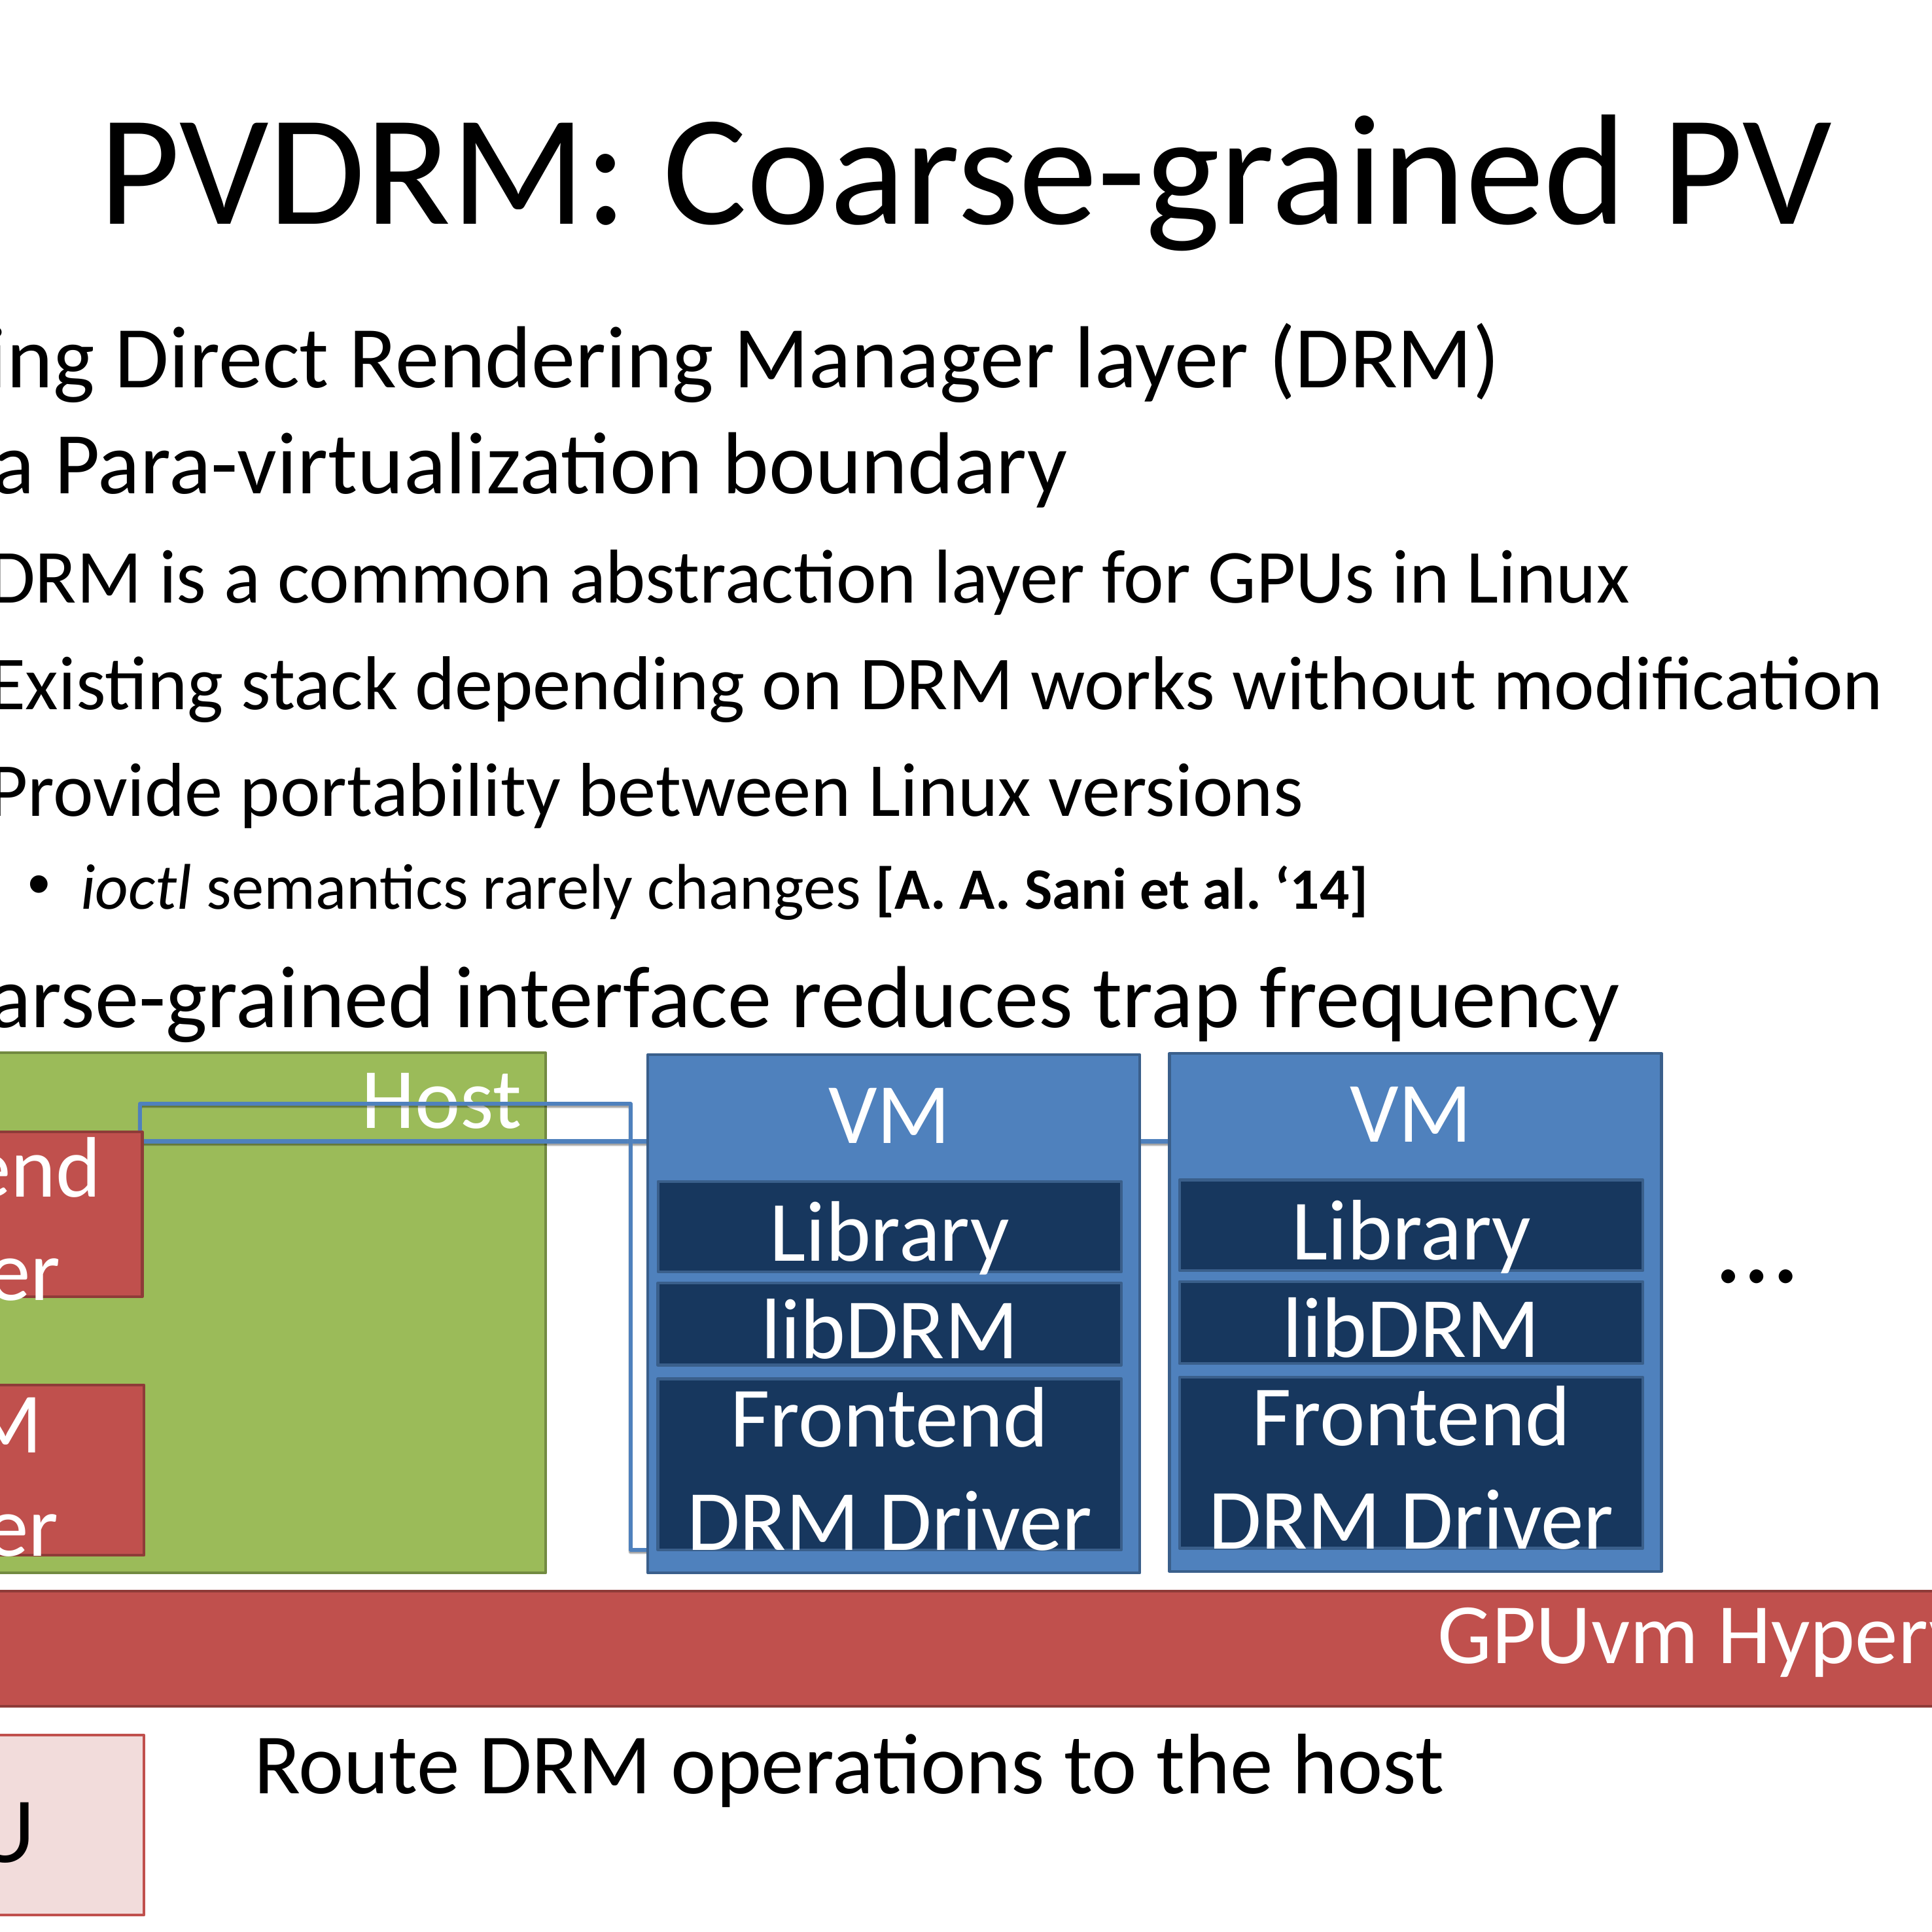

# PVDRM: Coarse-grained PV
Using Direct Rendering Manager layer (DRM)
as a Para-virtualization boundary
DRM is a common abstraction layer for GPUs in Linux
Existing stack depending on DRM works without modification
Provide portability between Linux versions
ioctl semantics rarely changes [A. A. Sani et al. ‘14]
Coarse-grained interface reduces trap frequency
Host
VM
Library
Frontend
DRM Driver
libDRM
VM
Library
Frontend
DRM Driver
libDRM
Backend
Driver
…
DRM
driver
GPUvm Hypervisor
Route DRM operations to the host
GPU